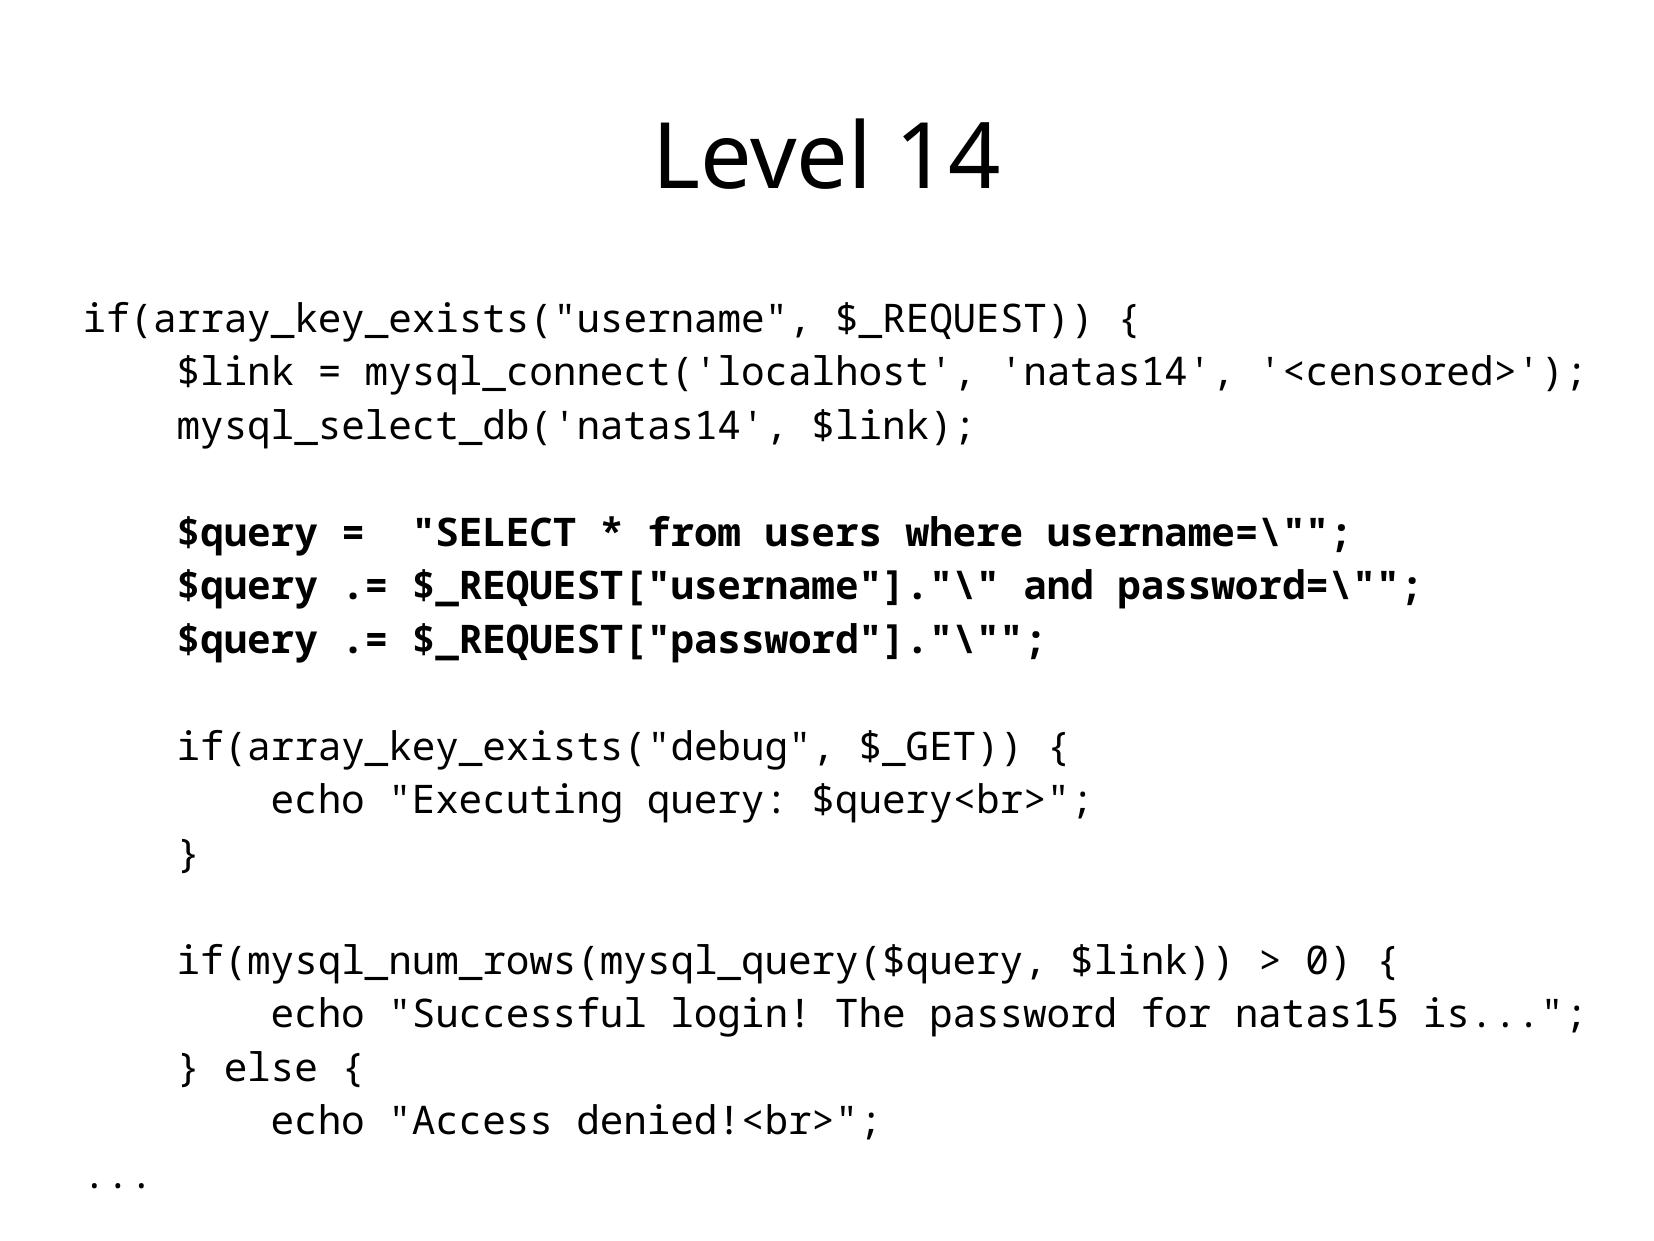

# Level 14
if(array_key_exists("username", $_REQUEST)) {
 $link = mysql_connect('localhost', 'natas14', '<censored>');
 mysql_select_db('natas14', $link);
 $query = "SELECT * from users where username=\"";
 $query .= $_REQUEST["username"]."\" and password=\"";
 $query .= $_REQUEST["password"]."\"";
 if(array_key_exists("debug", $_GET)) {
 echo "Executing query: $query<br>";
 }
 if(mysql_num_rows(mysql_query($query, $link)) > 0) {
 echo "Successful login! The password for natas15 is...";
 } else {
 echo "Access denied!<br>";
...